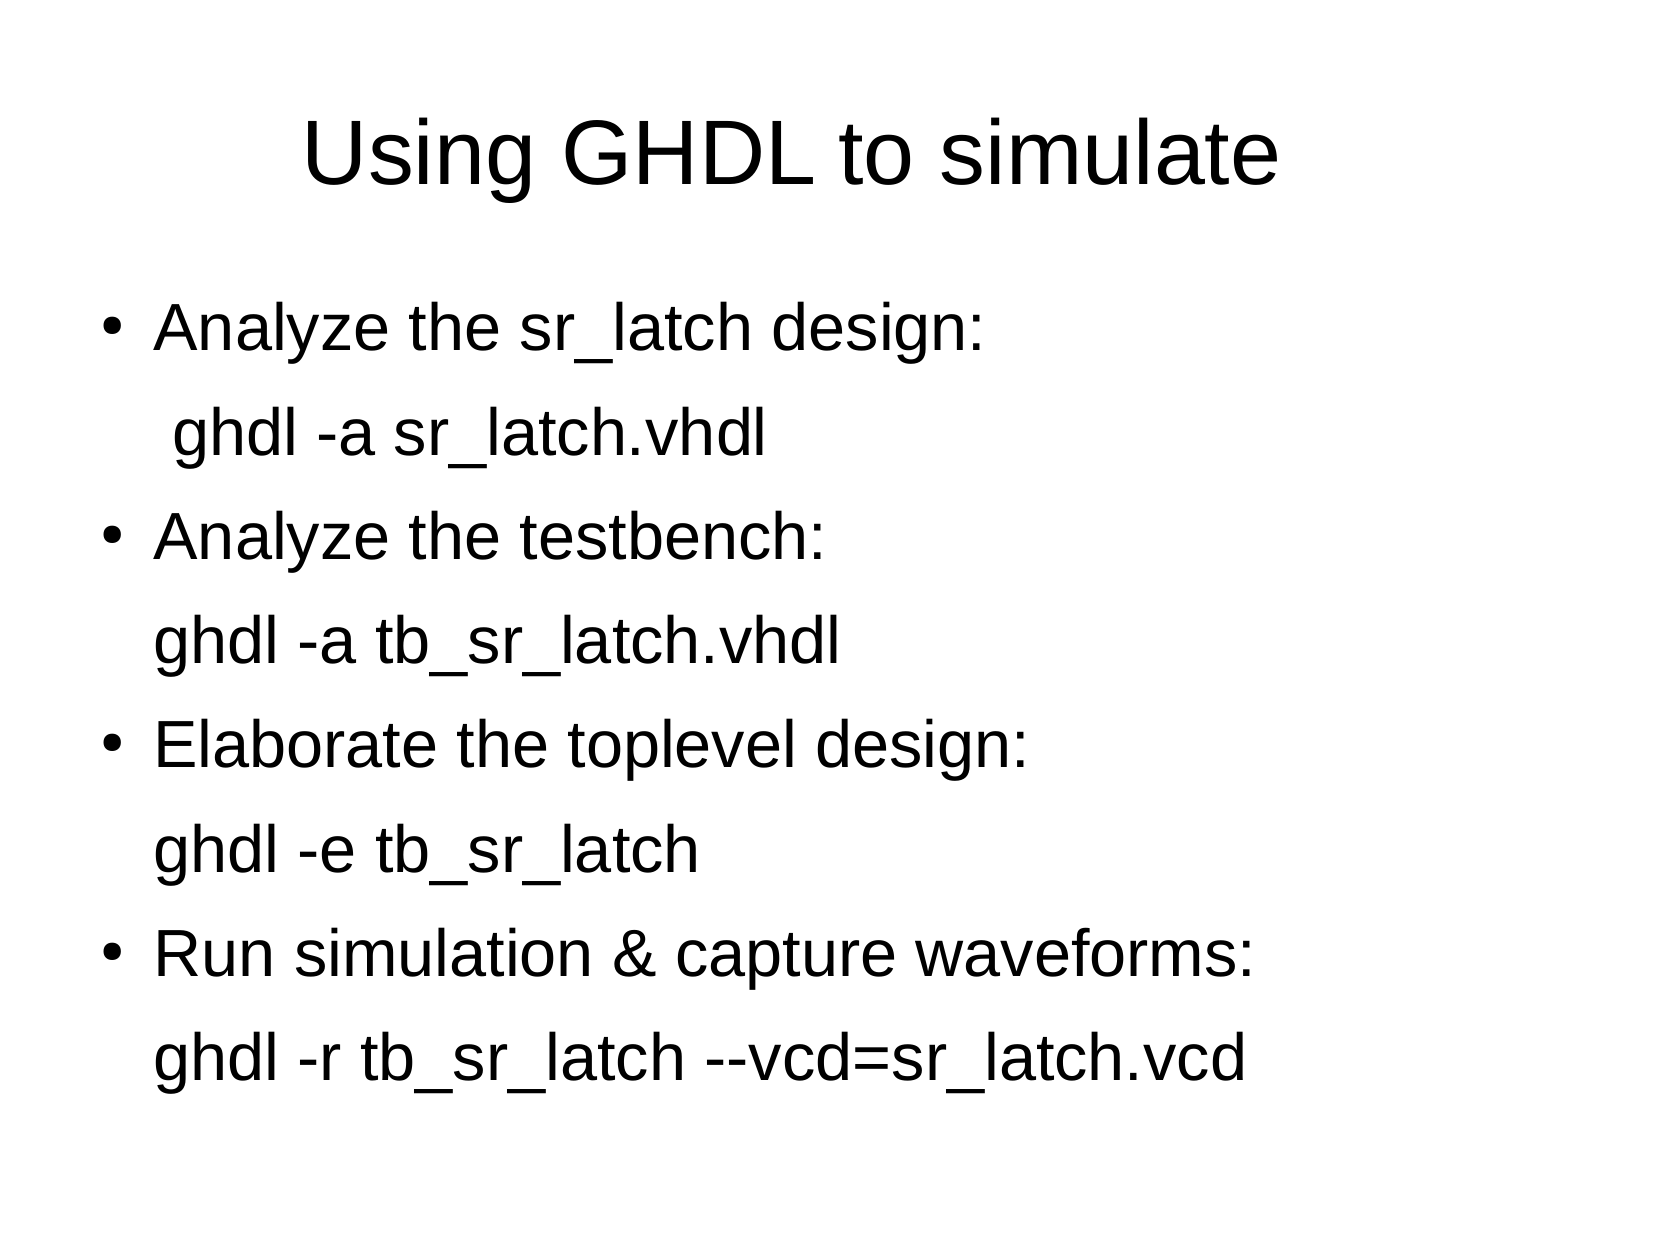

# Using GHDL to simulate
Analyze the sr_latch design:
 ghdl -a sr_latch.vhdl
Analyze the testbench:
ghdl -a tb_sr_latch.vhdl
Elaborate the toplevel design:
ghdl -e tb_sr_latch
Run simulation & capture waveforms:
ghdl -r tb_sr_latch --vcd=sr_latch.vcd